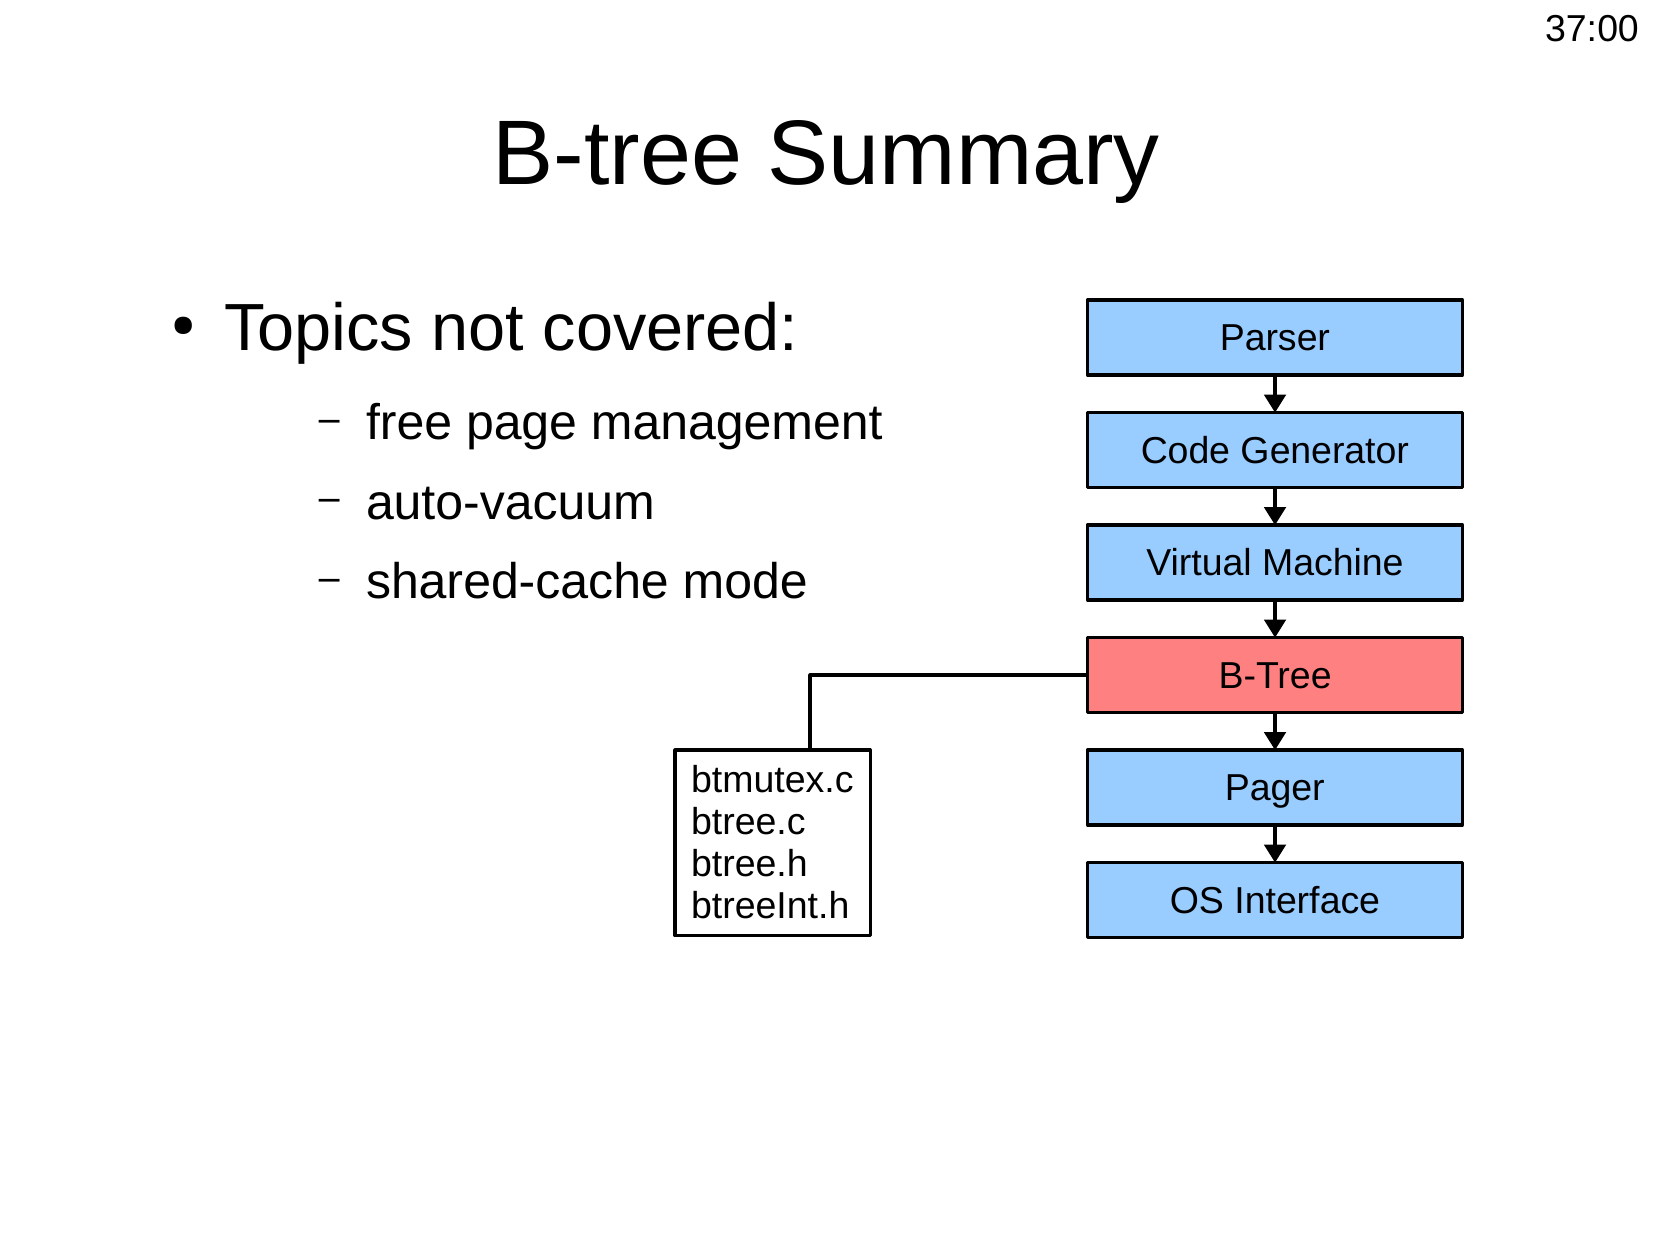

37:00
# B-tree Summary
Topics not covered:
free page management
auto-vacuum
shared-cache mode
Parser
Code Generator
Virtual Machine
B-Tree
btmutex.c
btree.c
btree.h
btreeInt.h
Pager
OS Interface